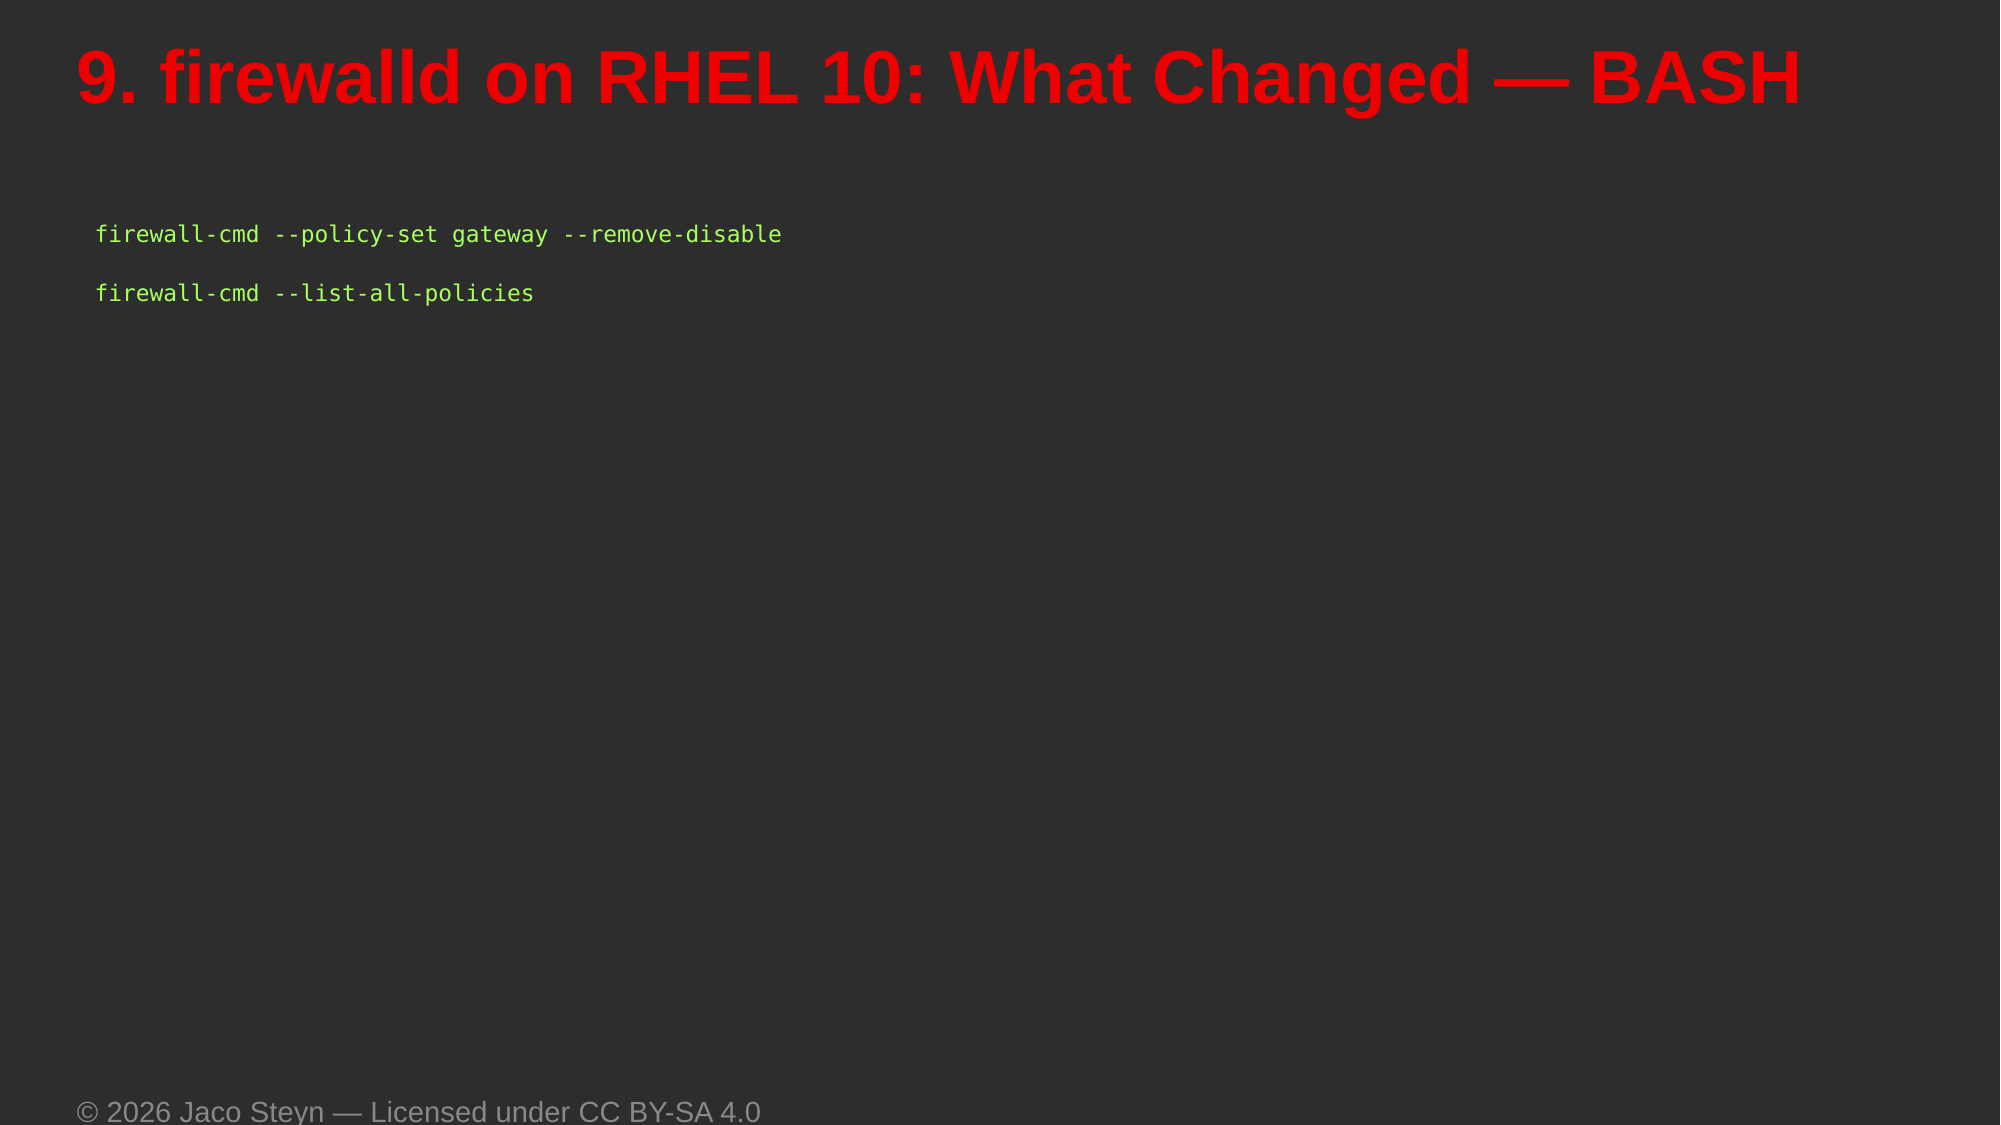

9. firewalld on RHEL 10: What Changed — BASH
firewall-cmd --policy-set gateway --remove-disable
firewall-cmd --list-all-policies
© 2026 Jaco Steyn — Licensed under CC BY-SA 4.0